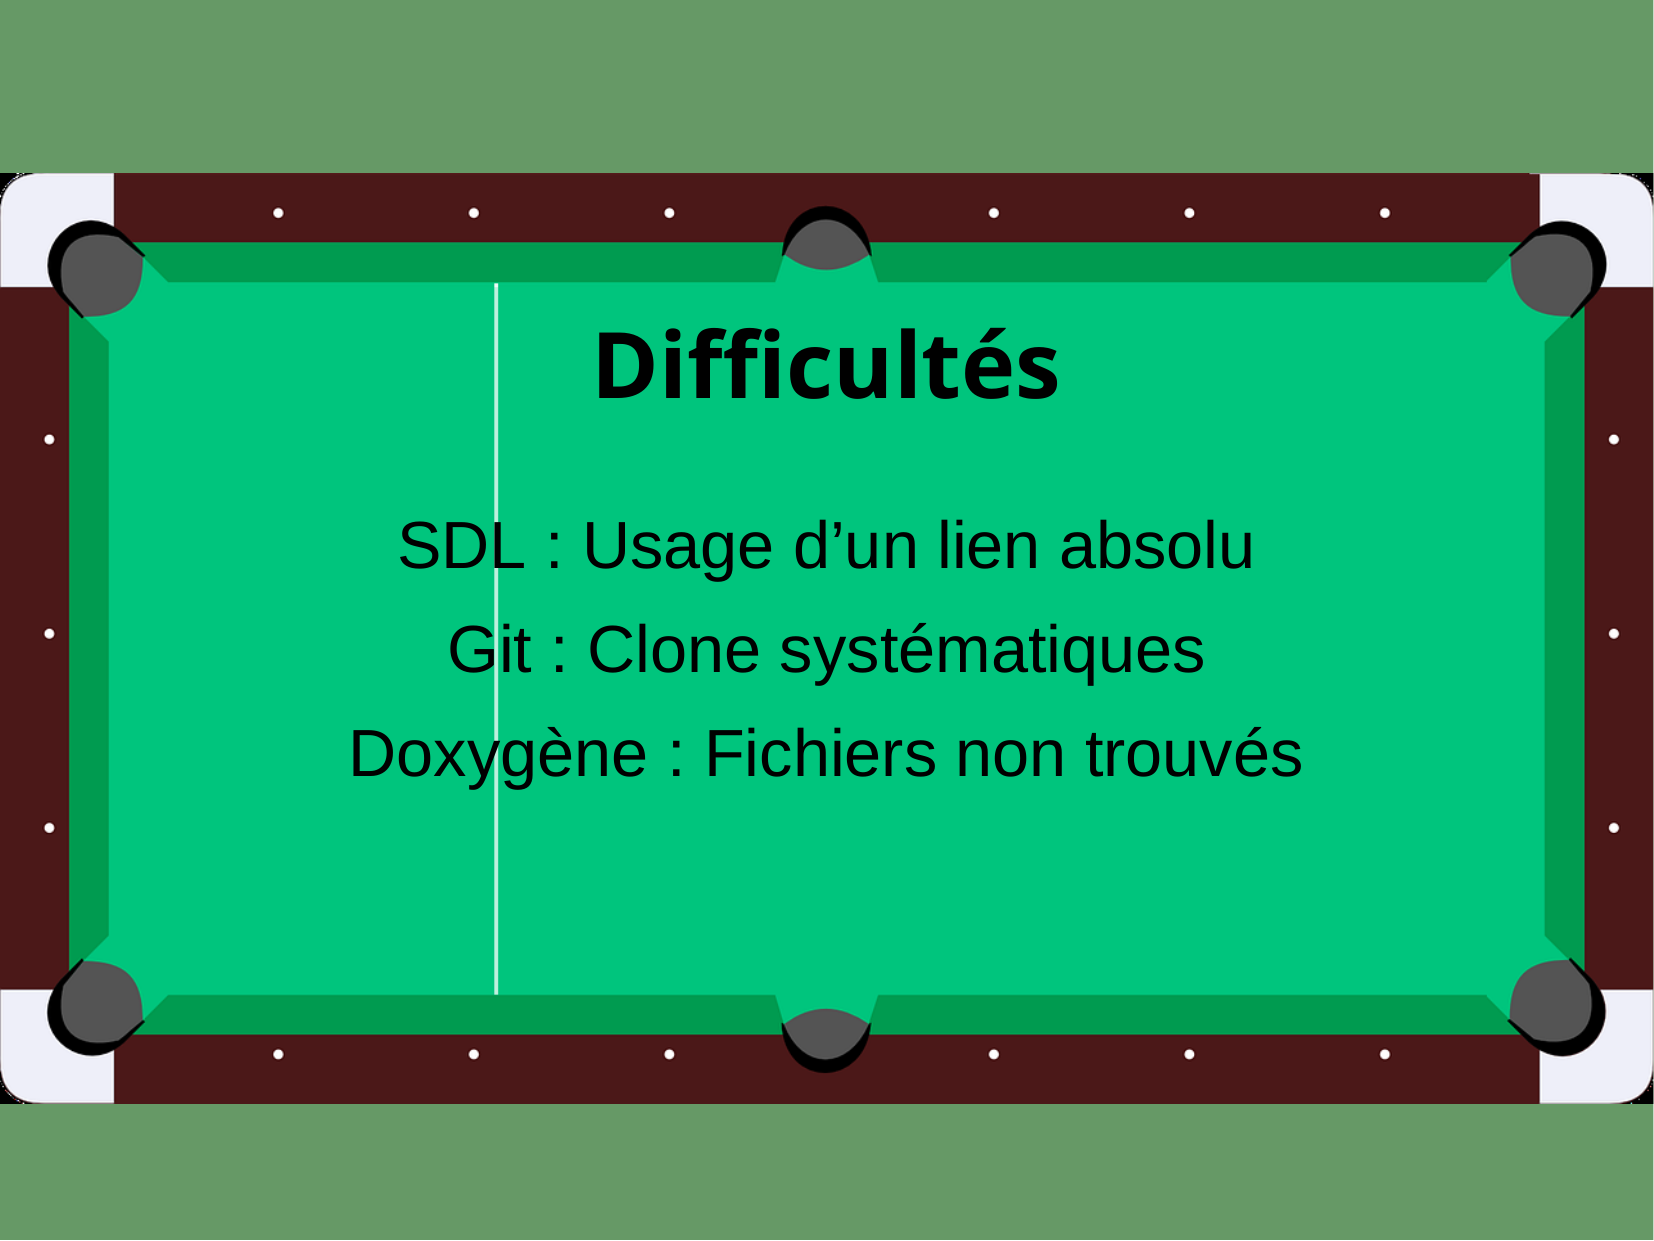

# Difficultés
SDL : Usage d’un lien absolu
Git : Clone systématiques
Doxygène : Fichiers non trouvés